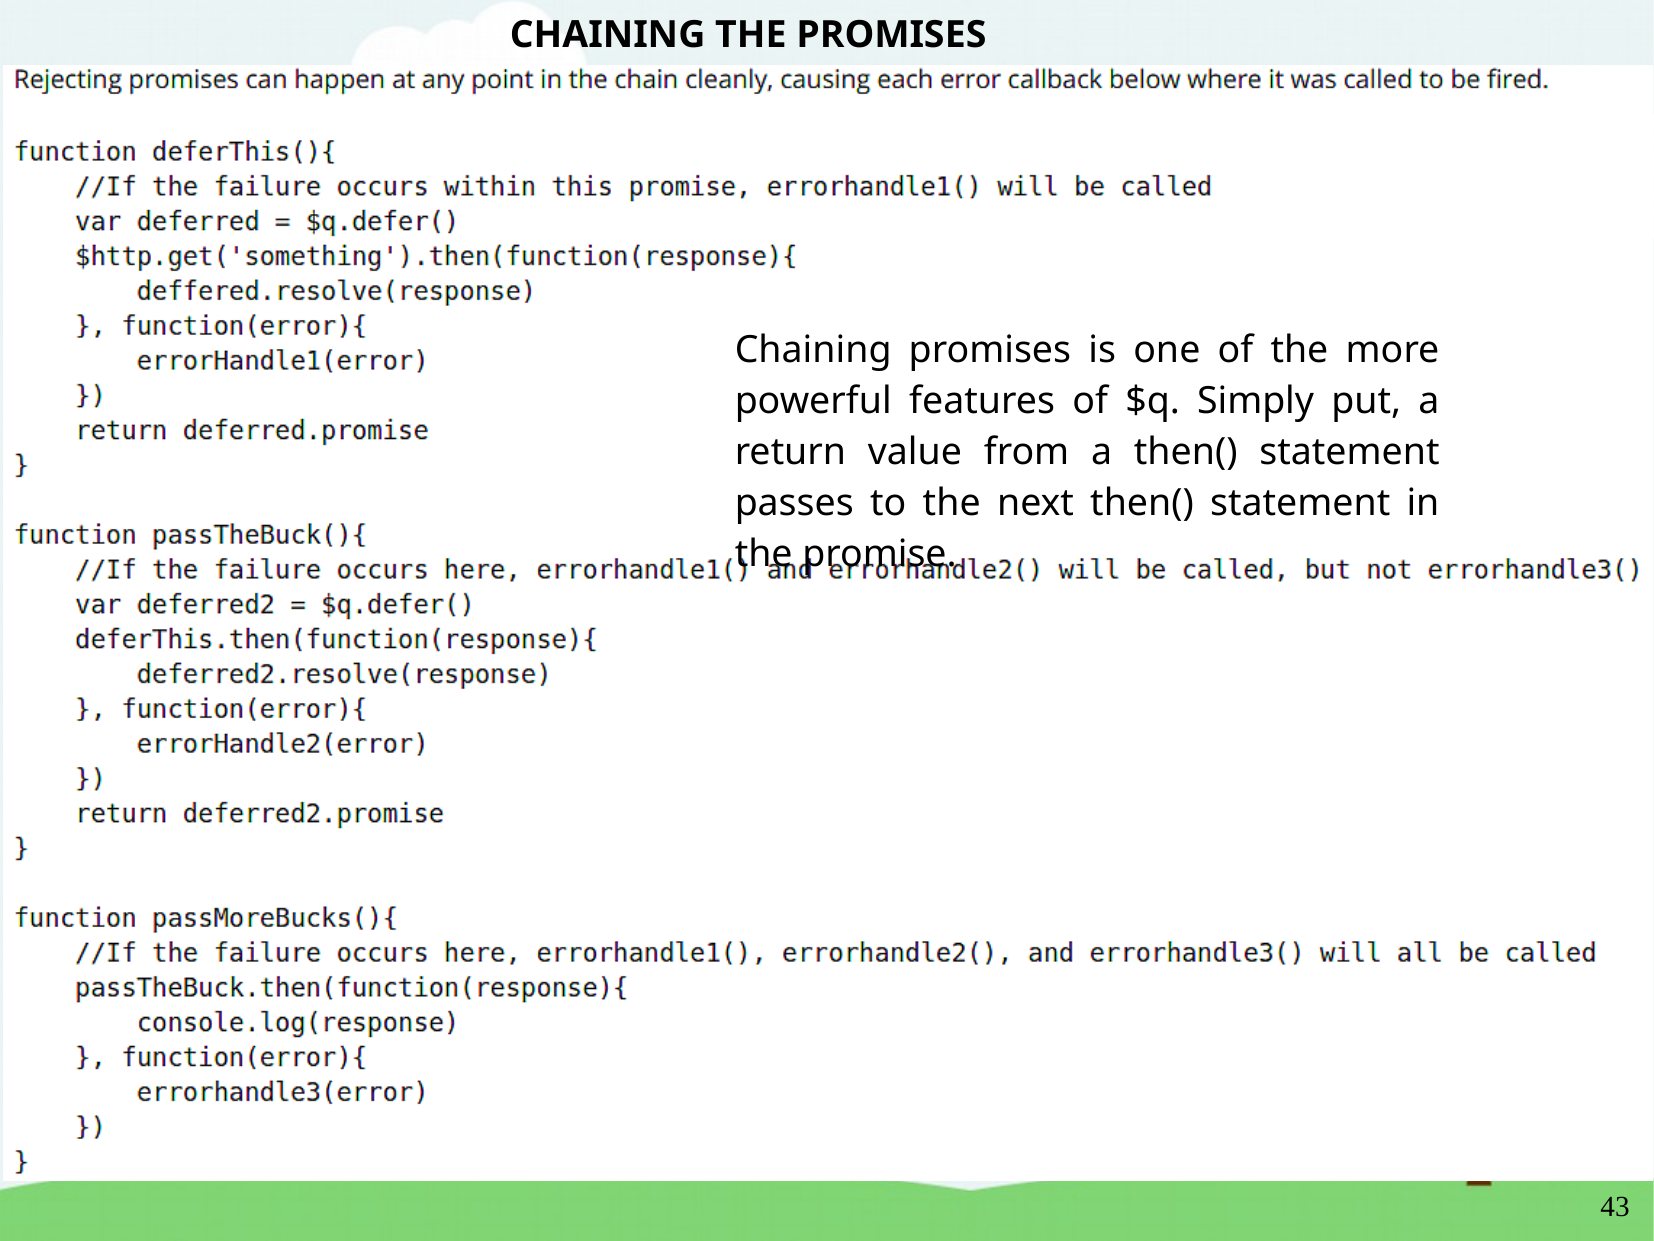

CHAINING THE PROMISES
Chaining promises is one of the more powerful features of $q. Simply put, a return value from a then() statement passes to the next then() statement in the promise.
43